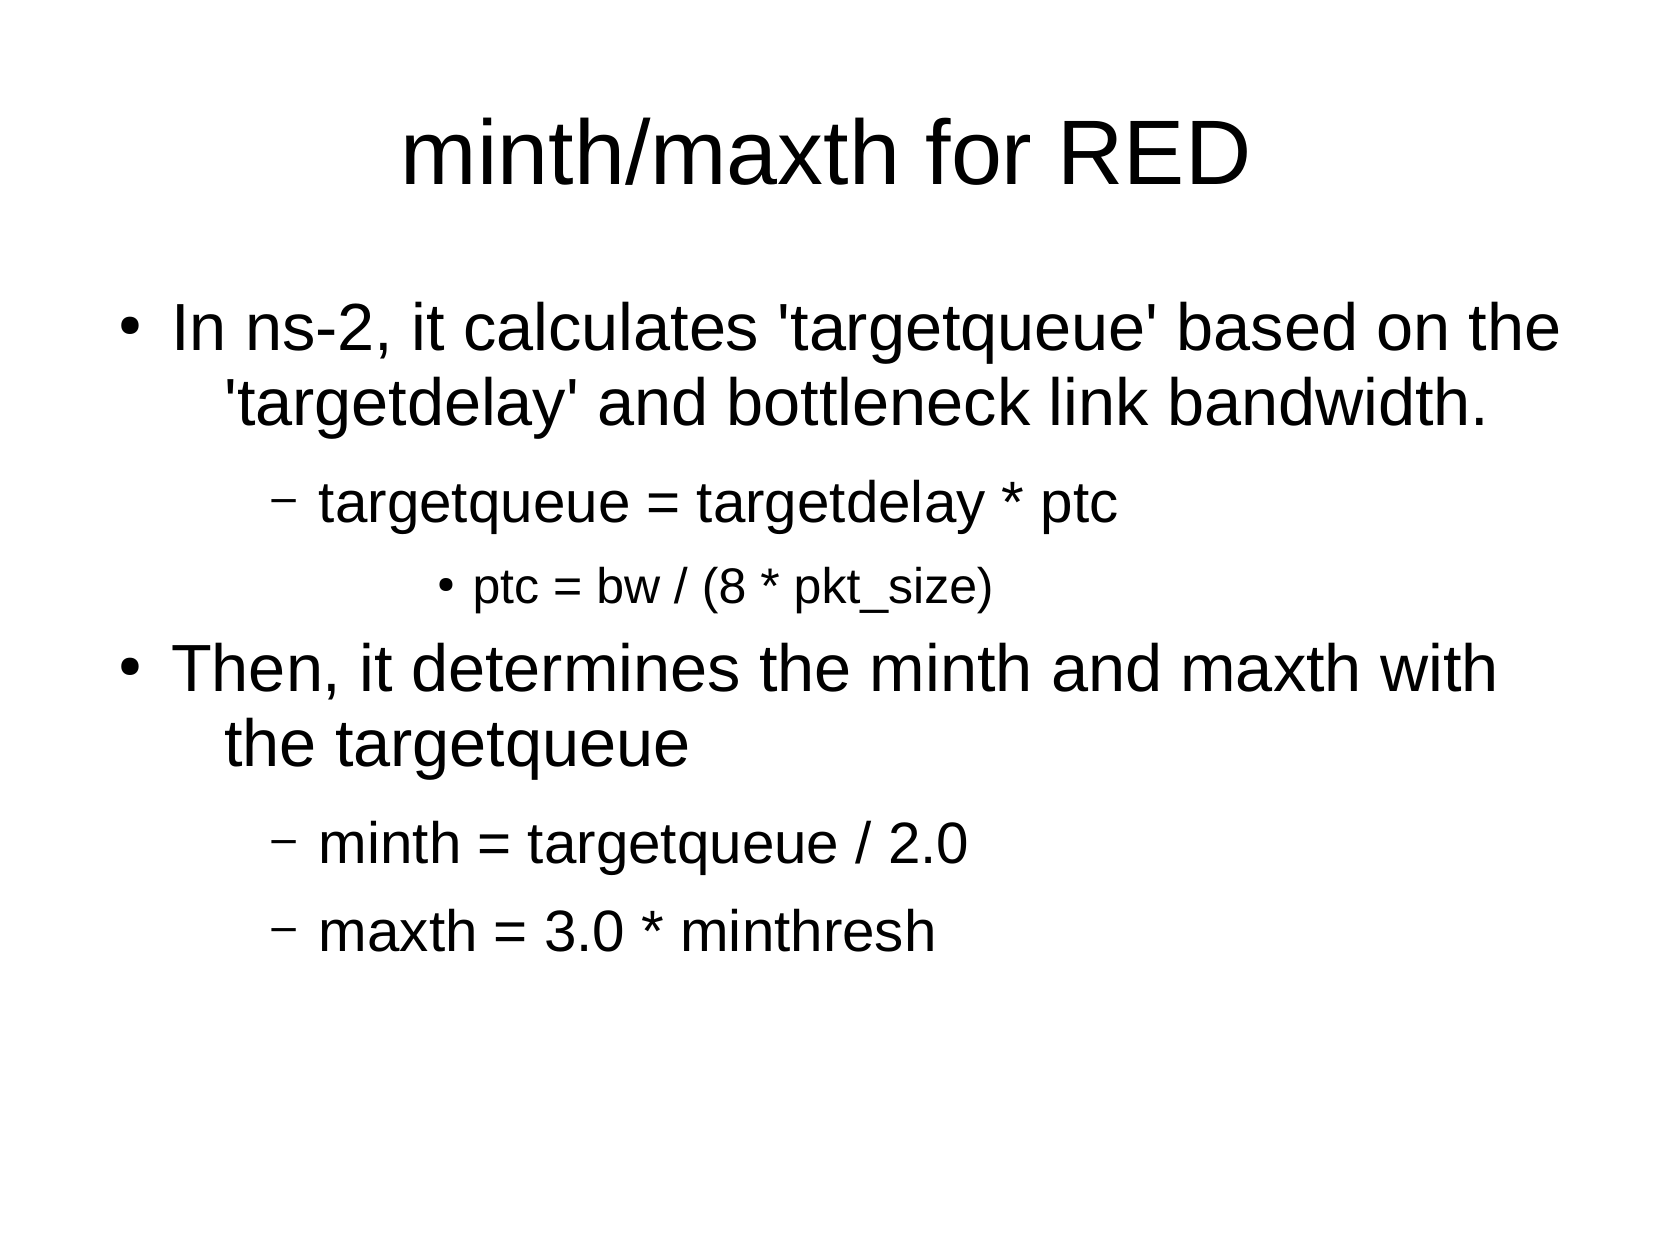

# minth/maxth for RED
In ns-2, it calculates 'targetqueue' based on the 'targetdelay' and bottleneck link bandwidth.
targetqueue = targetdelay * ptc
ptc = bw / (8 * pkt_size)
Then, it determines the minth and maxth with the targetqueue
minth = targetqueue / 2.0
maxth = 3.0 * minthresh